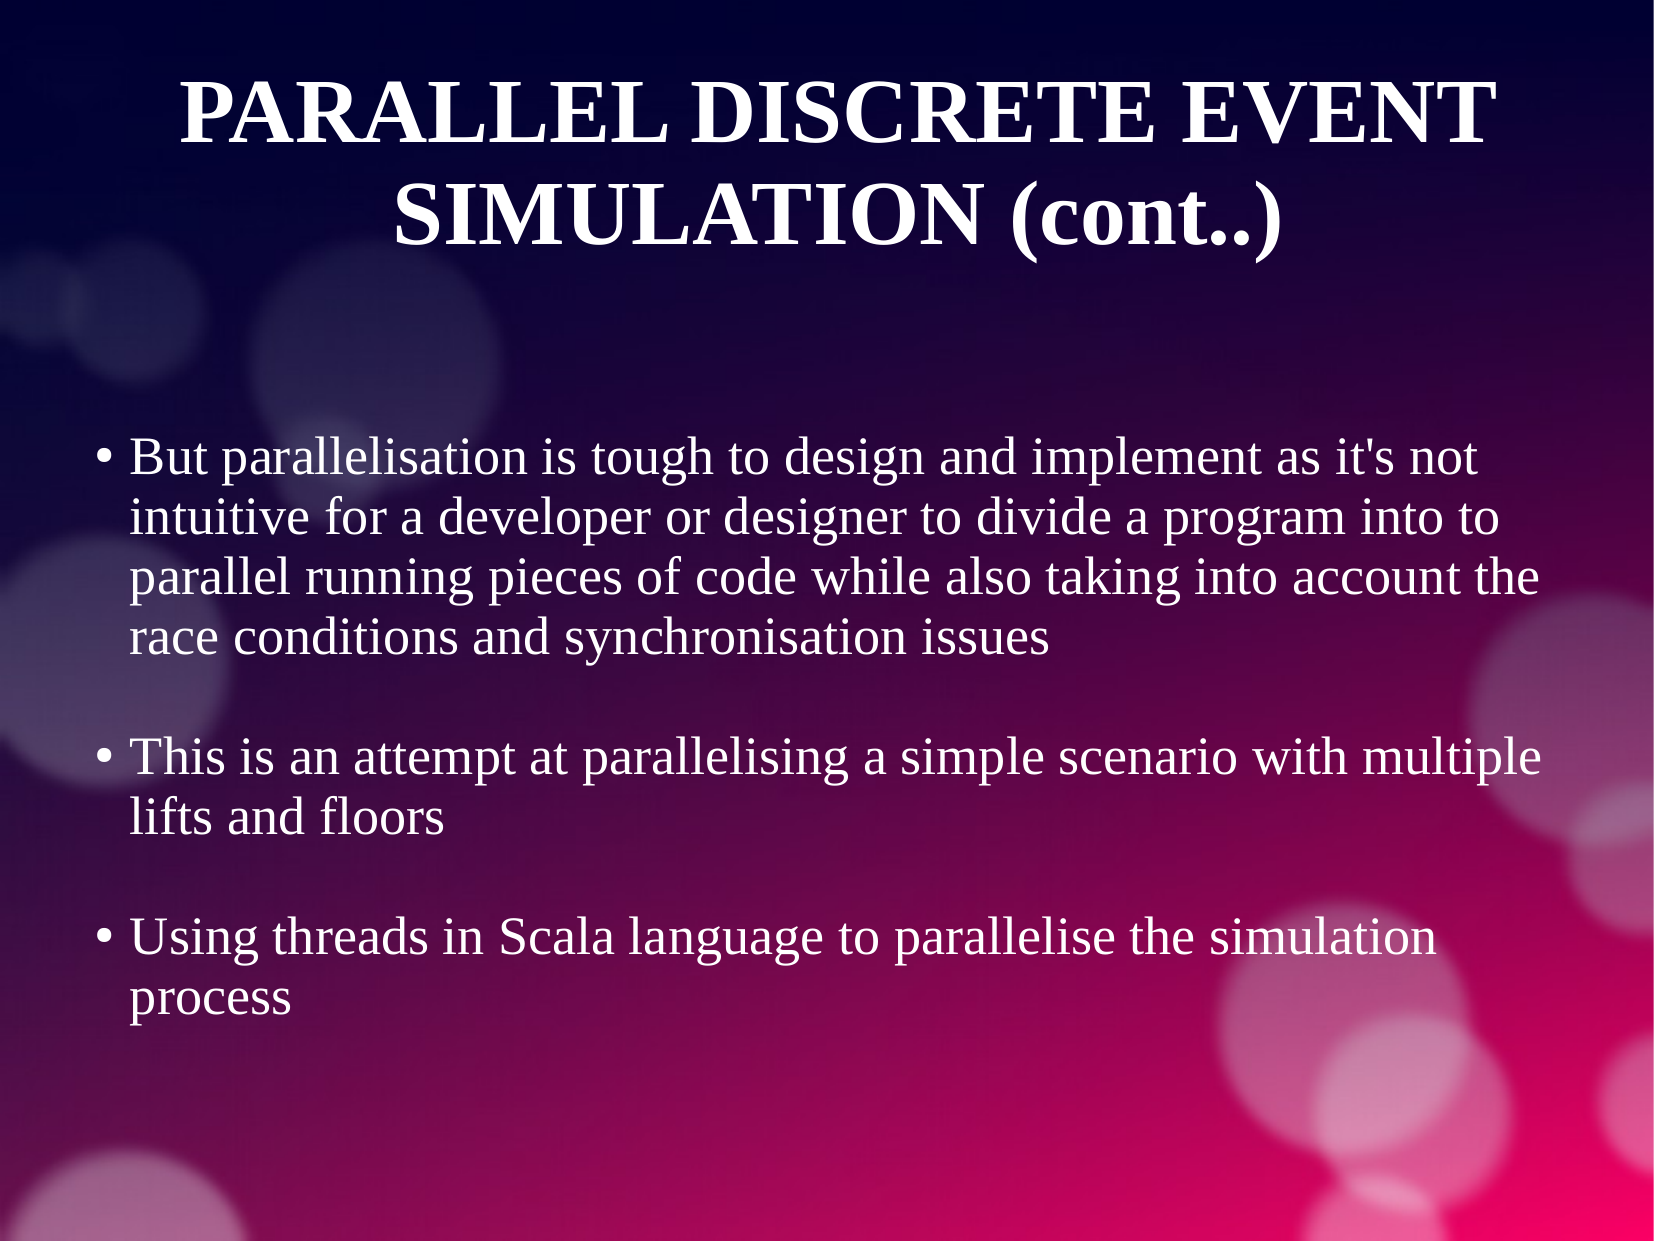

# PARALLEL DISCRETE EVENT SIMULATION (cont..)
But parallelisation is tough to design and implement as it's not intuitive for a developer or designer to divide a program into to parallel running pieces of code while also taking into account the race conditions and synchronisation issues
This is an attempt at parallelising a simple scenario with multiple lifts and floors
Using threads in Scala language to parallelise the simulation process